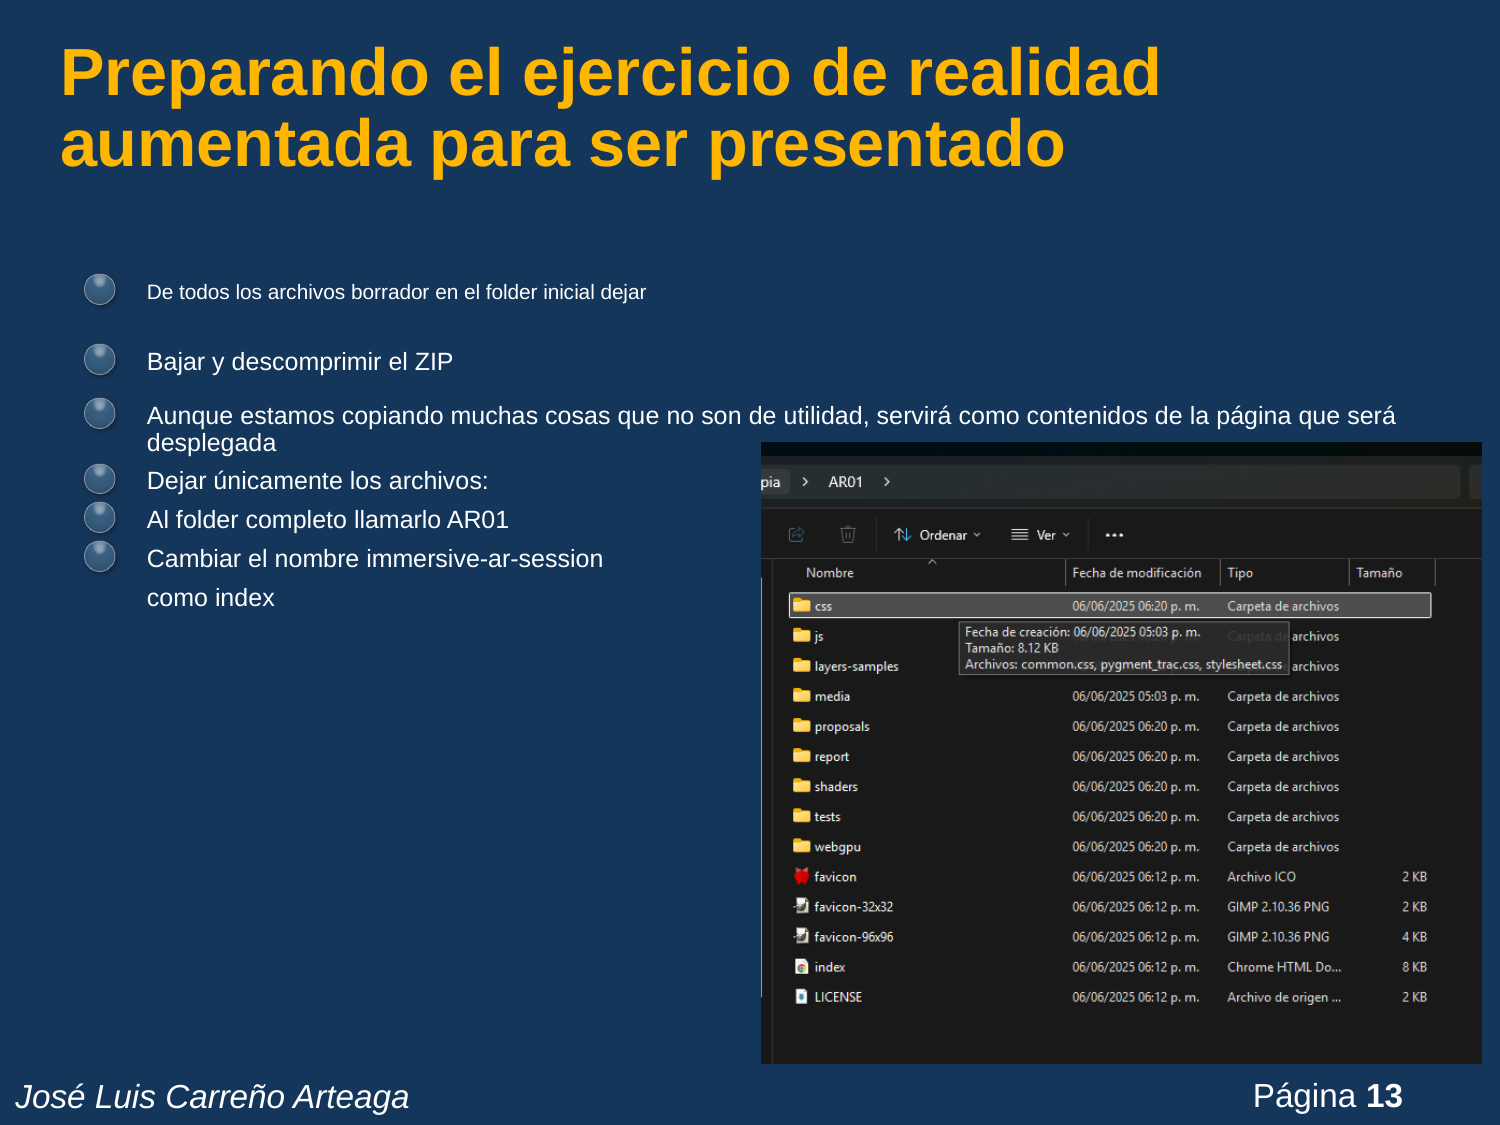

Preparando el ejercicio de realidad aumentada para ser presentado
# De todos los archivos borrador en el folder inicial dejar
Bajar y descomprimir el ZIP
Aunque estamos copiando muchas cosas que no son de utilidad, servirá como contenidos de la página que será desplegada
Dejar únicamente los archivos:
Al folder completo llamarlo AR01
Cambiar el nombre immersive-ar-session
como index